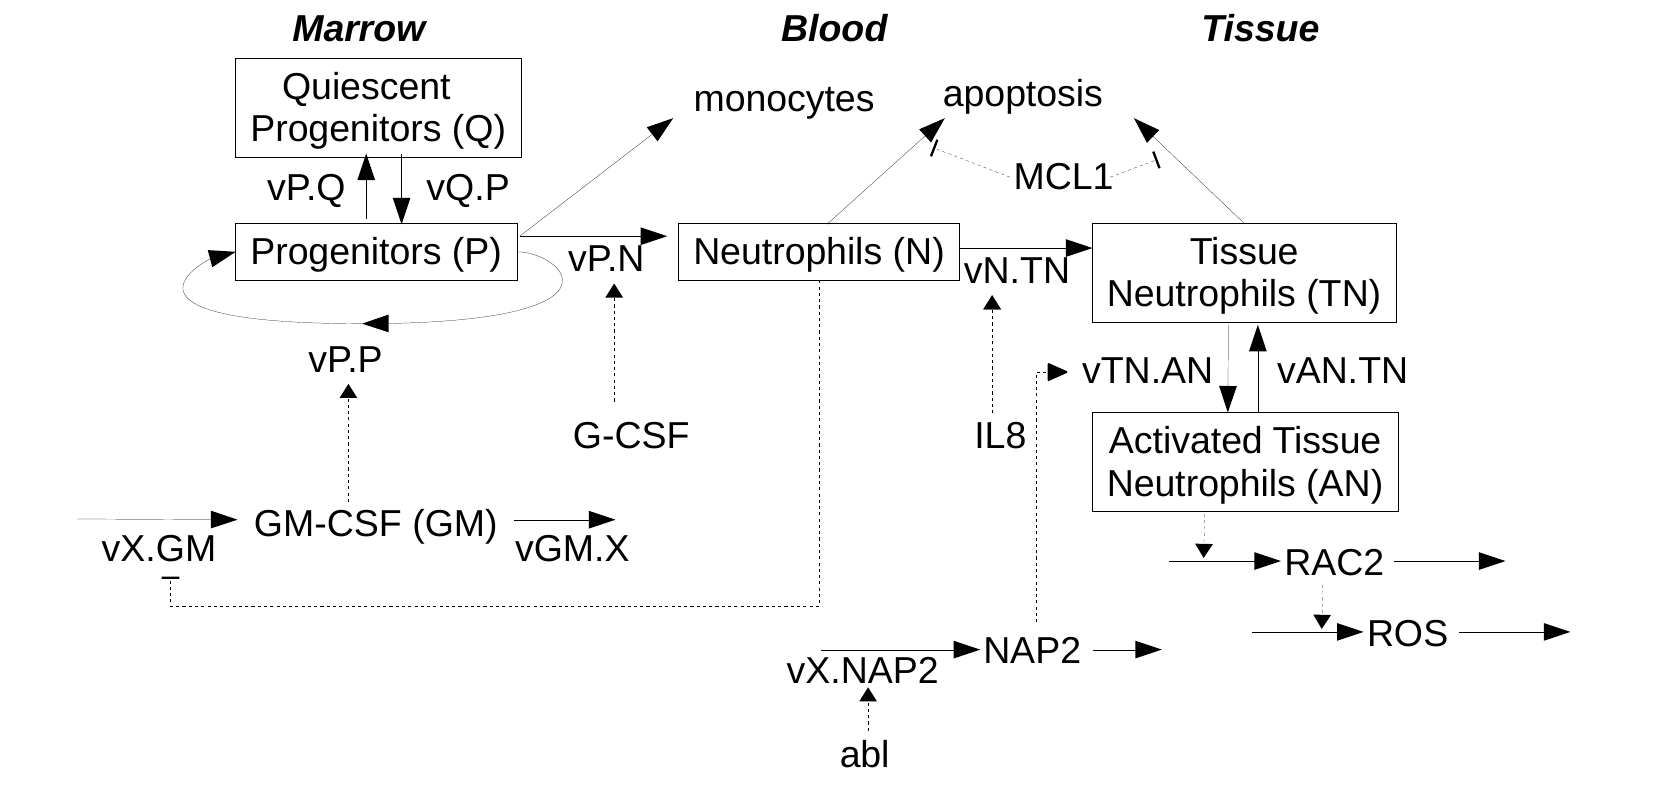

Marrow Blood Tissue
 Quiescent
Progenitors (Q)
apoptosis
monocytes
MCL1
vP.Q
vQ.P
Progenitors (P)
Neutrophils (N)
Tissue
Neutrophils (TN)
vP.N
vN.TN
vP.P
vTN.AN
vAN.TN
 IL8
 G-CSF
Activated Tissue
Neutrophils (AN)
 GM-CSF (GM)
vGM.X
vX.GM
RAC2
ROS
NAP2
vX.NAP2
abl